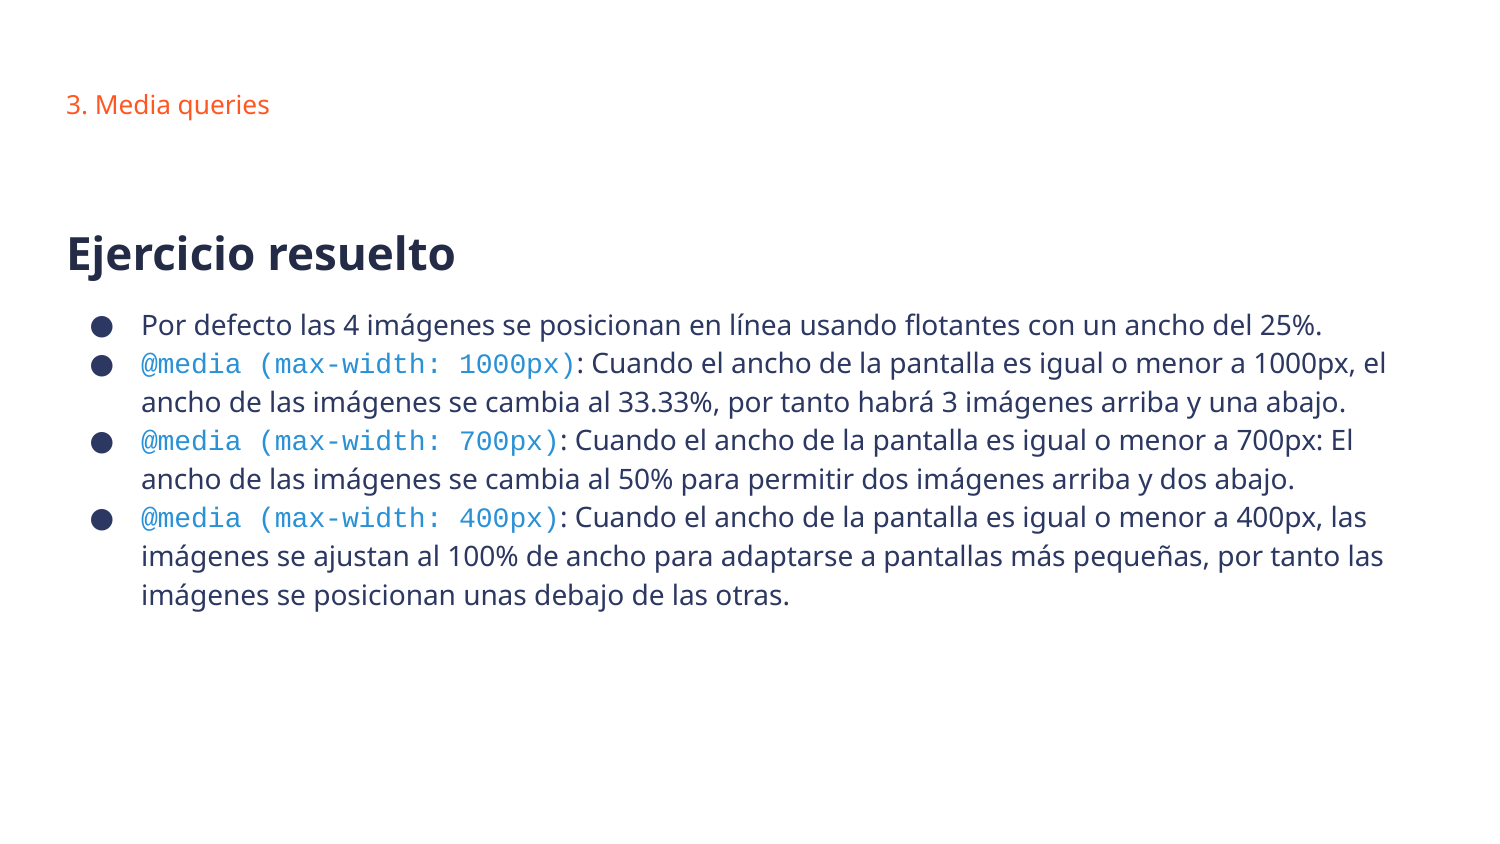

# 3. Media queries
Ejercicio resuelto
Por defecto las 4 imágenes se posicionan en línea usando flotantes con un ancho del 25%.
@media (max-width: 1000px): Cuando el ancho de la pantalla es igual o menor a 1000px, el ancho de las imágenes se cambia al 33.33%, por tanto habrá 3 imágenes arriba y una abajo.
@media (max-width: 700px): Cuando el ancho de la pantalla es igual o menor a 700px: El ancho de las imágenes se cambia al 50% para permitir dos imágenes arriba y dos abajo.
@media (max-width: 400px): Cuando el ancho de la pantalla es igual o menor a 400px, las imágenes se ajustan al 100% de ancho para adaptarse a pantallas más pequeñas, por tanto las imágenes se posicionan unas debajo de las otras.